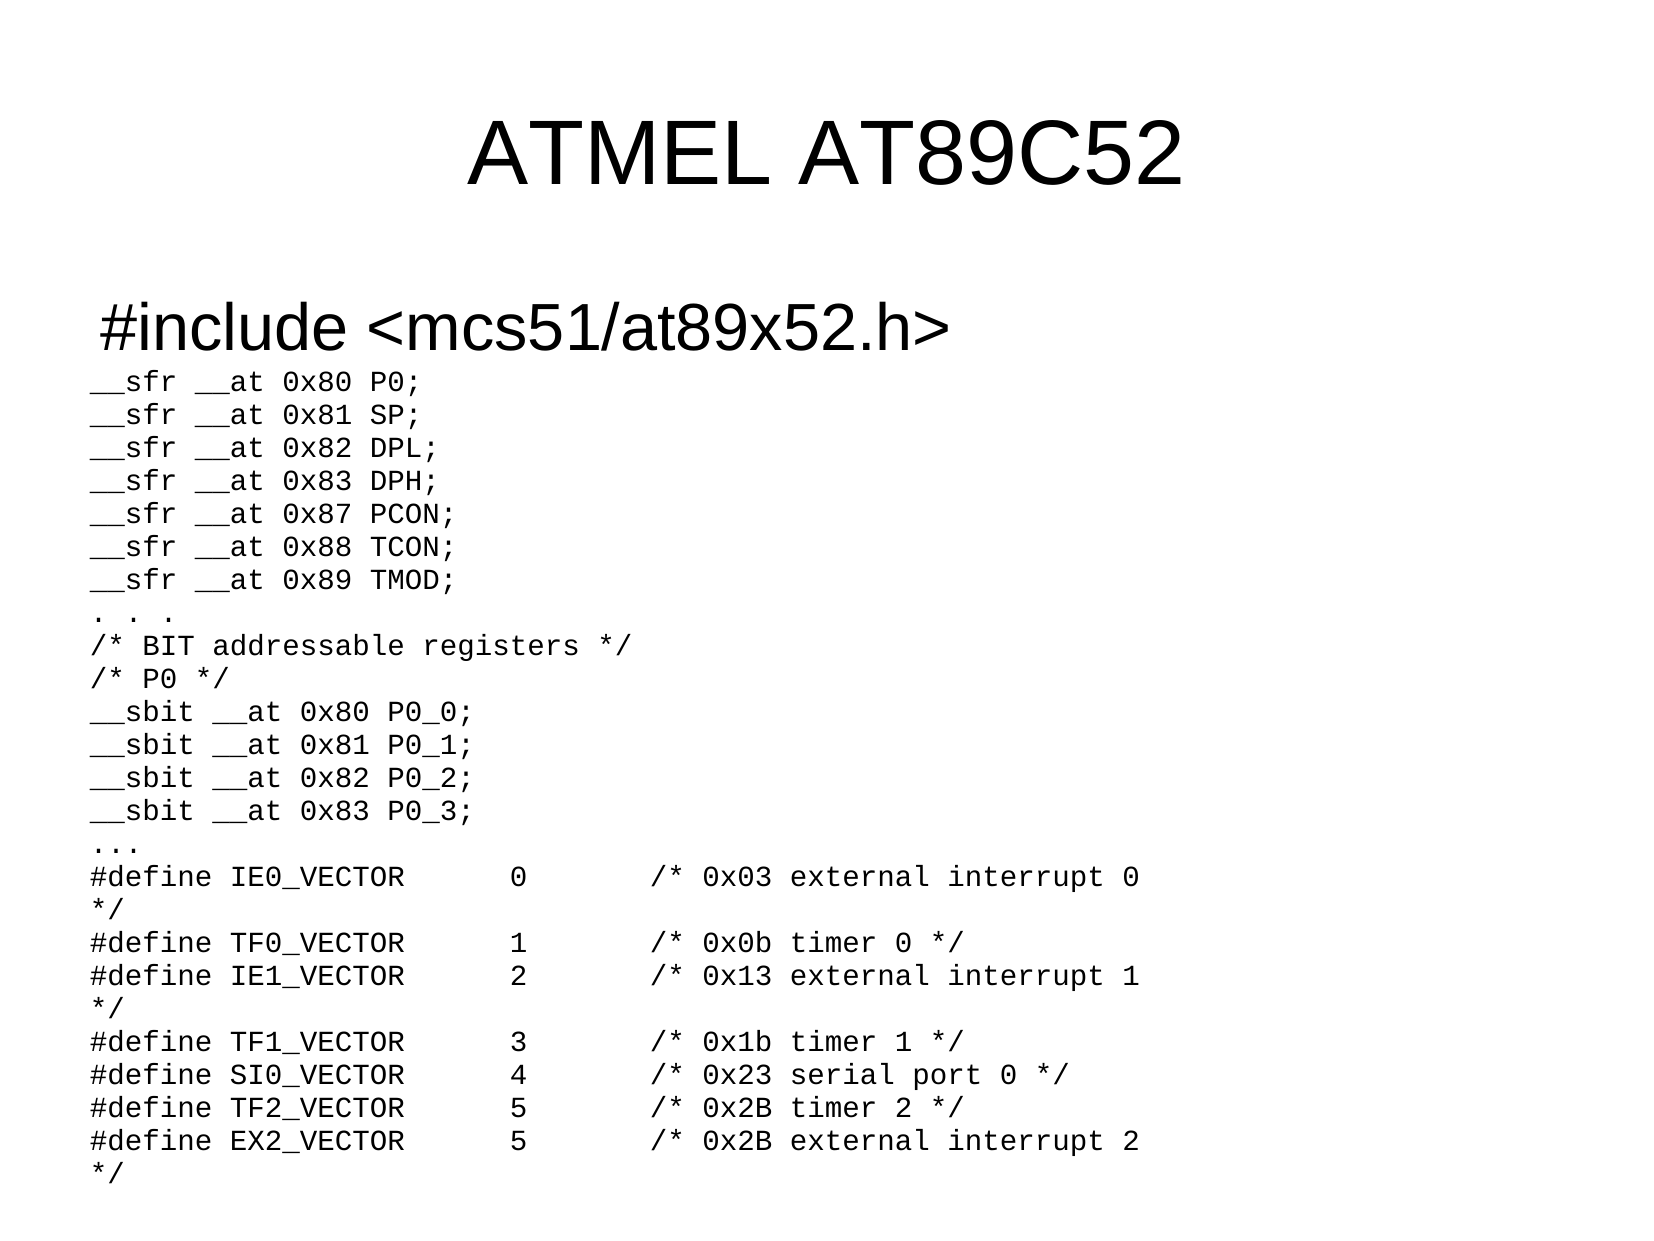

# ATMEL AT89C52
#include <mcs51/at89x52.h>
__sfr __at 0x80 P0;
__sfr __at 0x81 SP;
__sfr __at 0x82 DPL;
__sfr __at 0x83 DPH;
__sfr __at 0x87 PCON;
__sfr __at 0x88 TCON;
__sfr __at 0x89 TMOD;
. . .
/* BIT addressable registers */
/* P0 */
__sbit __at 0x80 P0_0;
__sbit __at 0x81 P0_1;
__sbit __at 0x82 P0_2;
__sbit __at 0x83 P0_3;
...
#define IE0_VECTOR 0 /* 0x03 external interrupt 0 */
#define TF0_VECTOR 1 /* 0x0b timer 0 */
#define IE1_VECTOR 2 /* 0x13 external interrupt 1 */
#define TF1_VECTOR 3 /* 0x1b timer 1 */
#define SI0_VECTOR 4 /* 0x23 serial port 0 */
#define TF2_VECTOR 5 /* 0x2B timer 2 */
#define EX2_VECTOR 5 /* 0x2B external interrupt 2 */